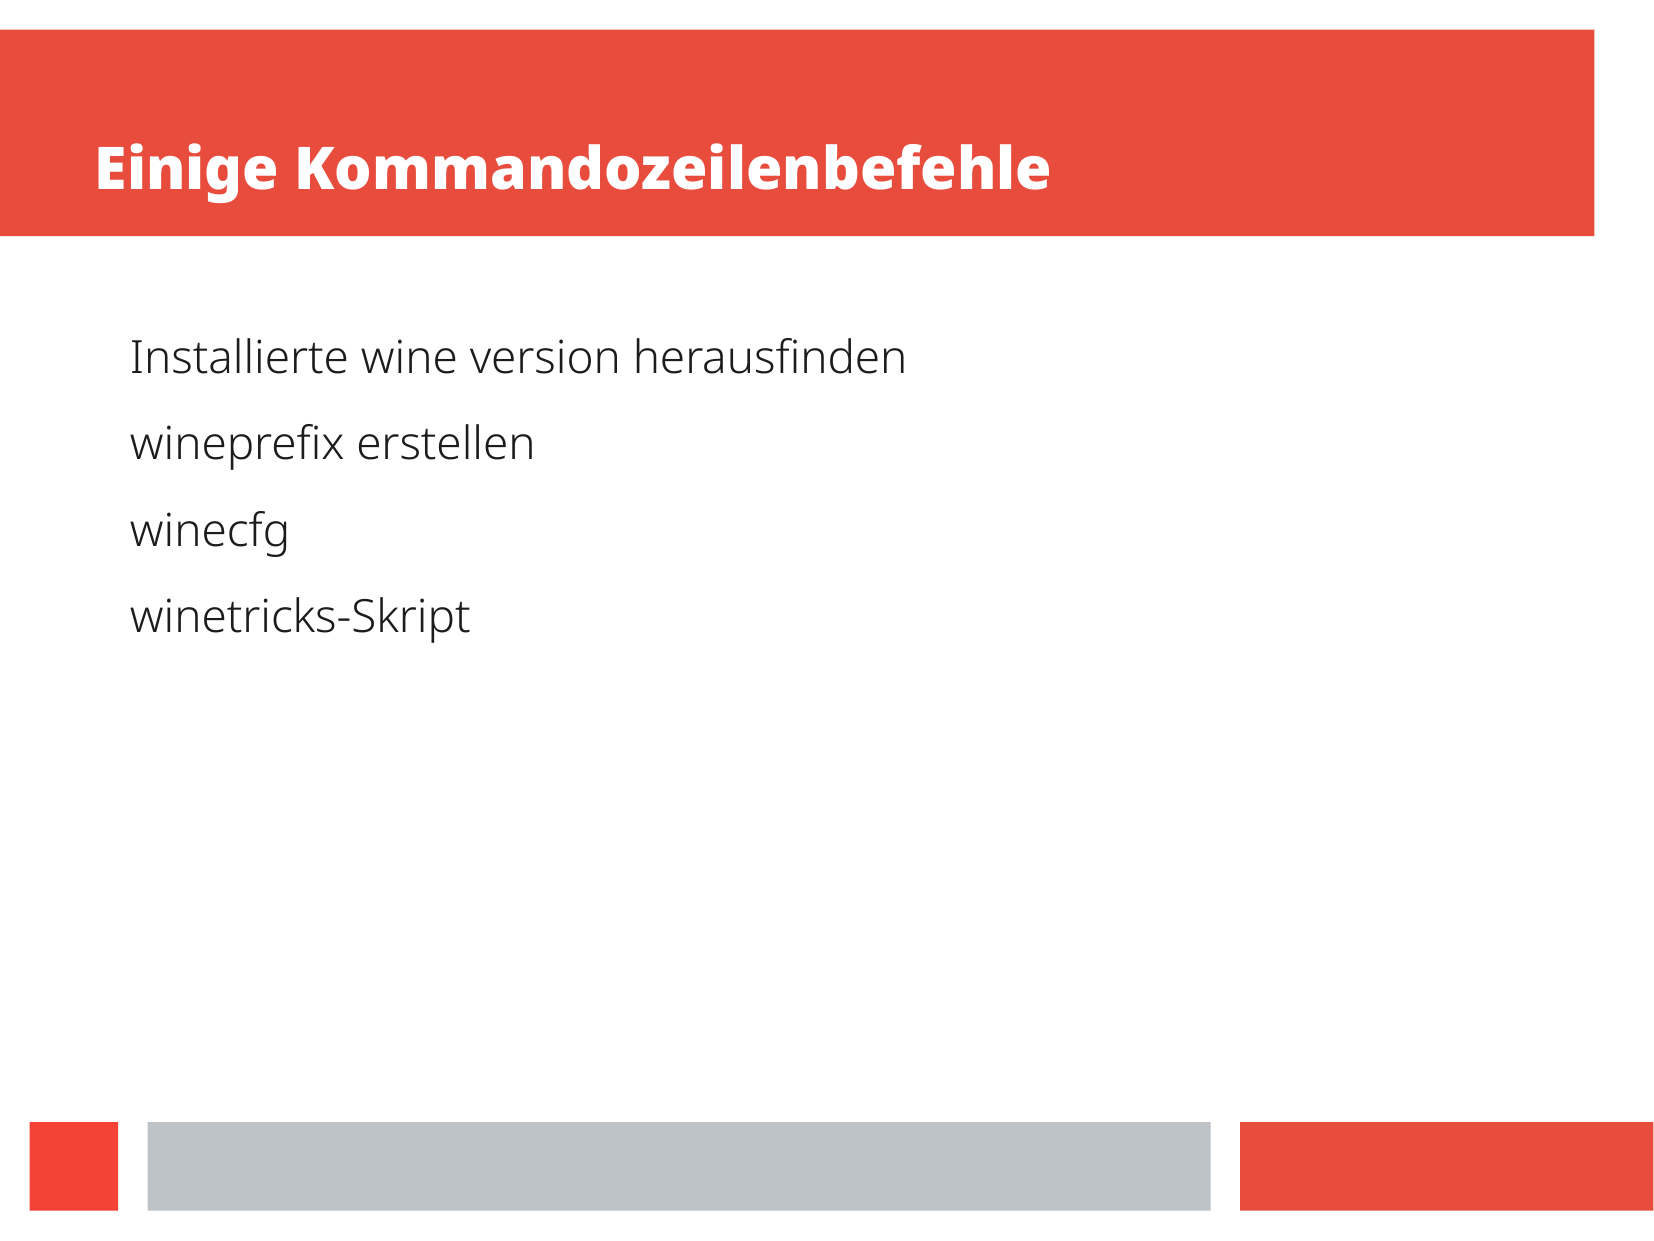

# Einige Kommandozeilenbefehle
Installierte wine version herausfinden
wineprefix erstellen
winecfg
winetricks-Skript